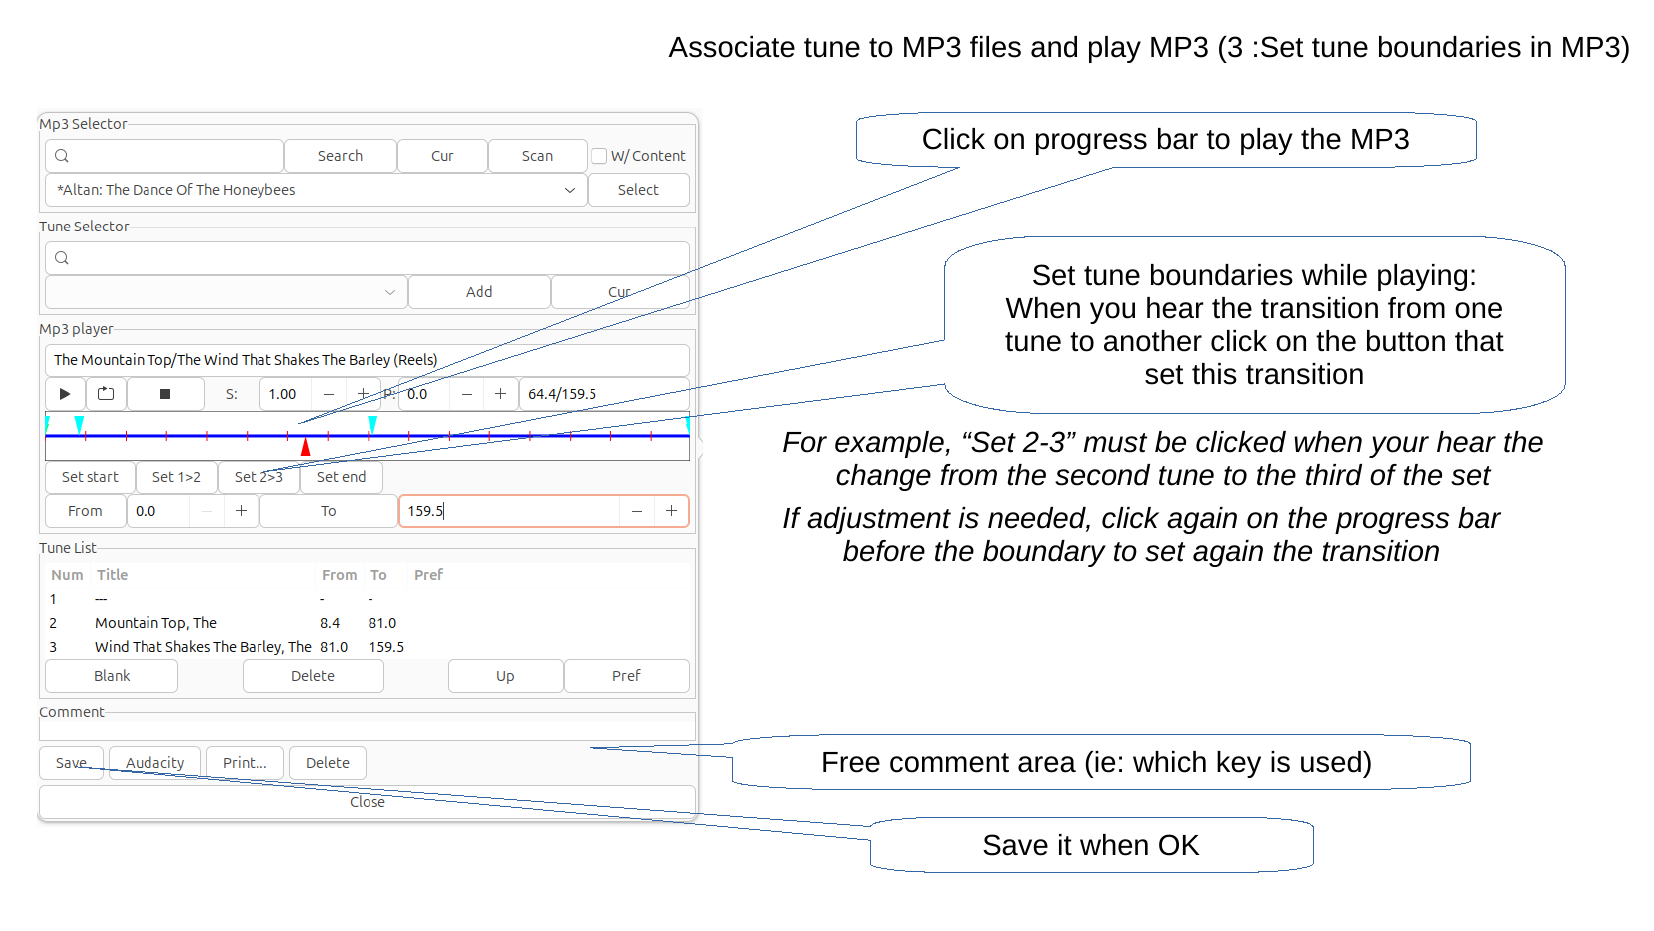

Associate tune to MP3 files and play MP3 (3 :Set tune boundaries in MP3)
Click on progress bar to play the MP3
Set tune boundaries while playing:
When you hear the transition from one tune to another click on the button that set this transition
For example, “Set 2-3” must be clicked when your hear the change from the second tune to the third of the set
If adjustment is needed, click again on the progress bar before the boundary to set again the transition
Free comment area (ie: which key is used)
Save it when OK